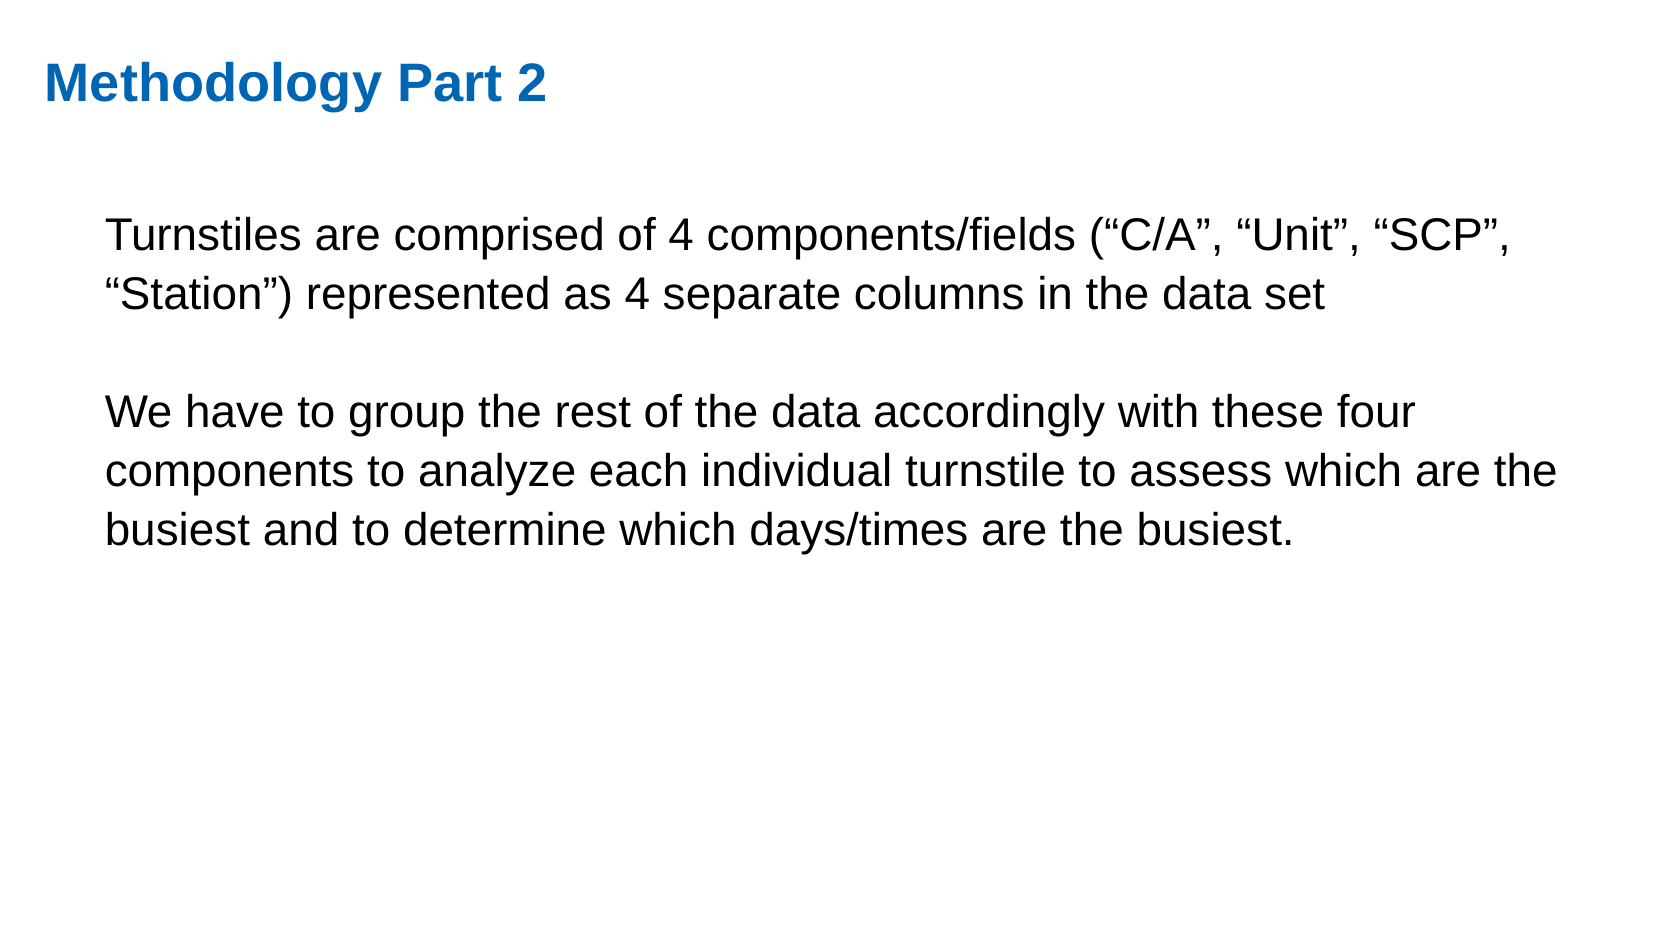

Methodology Part 2
Turnstiles are comprised of 4 components/fields (“C/A”, “Unit”, “SCP”, “Station”) represented as 4 separate columns in the data set
We have to group the rest of the data accordingly with these four components to analyze each individual turnstile to assess which are the busiest and to determine which days/times are the busiest.